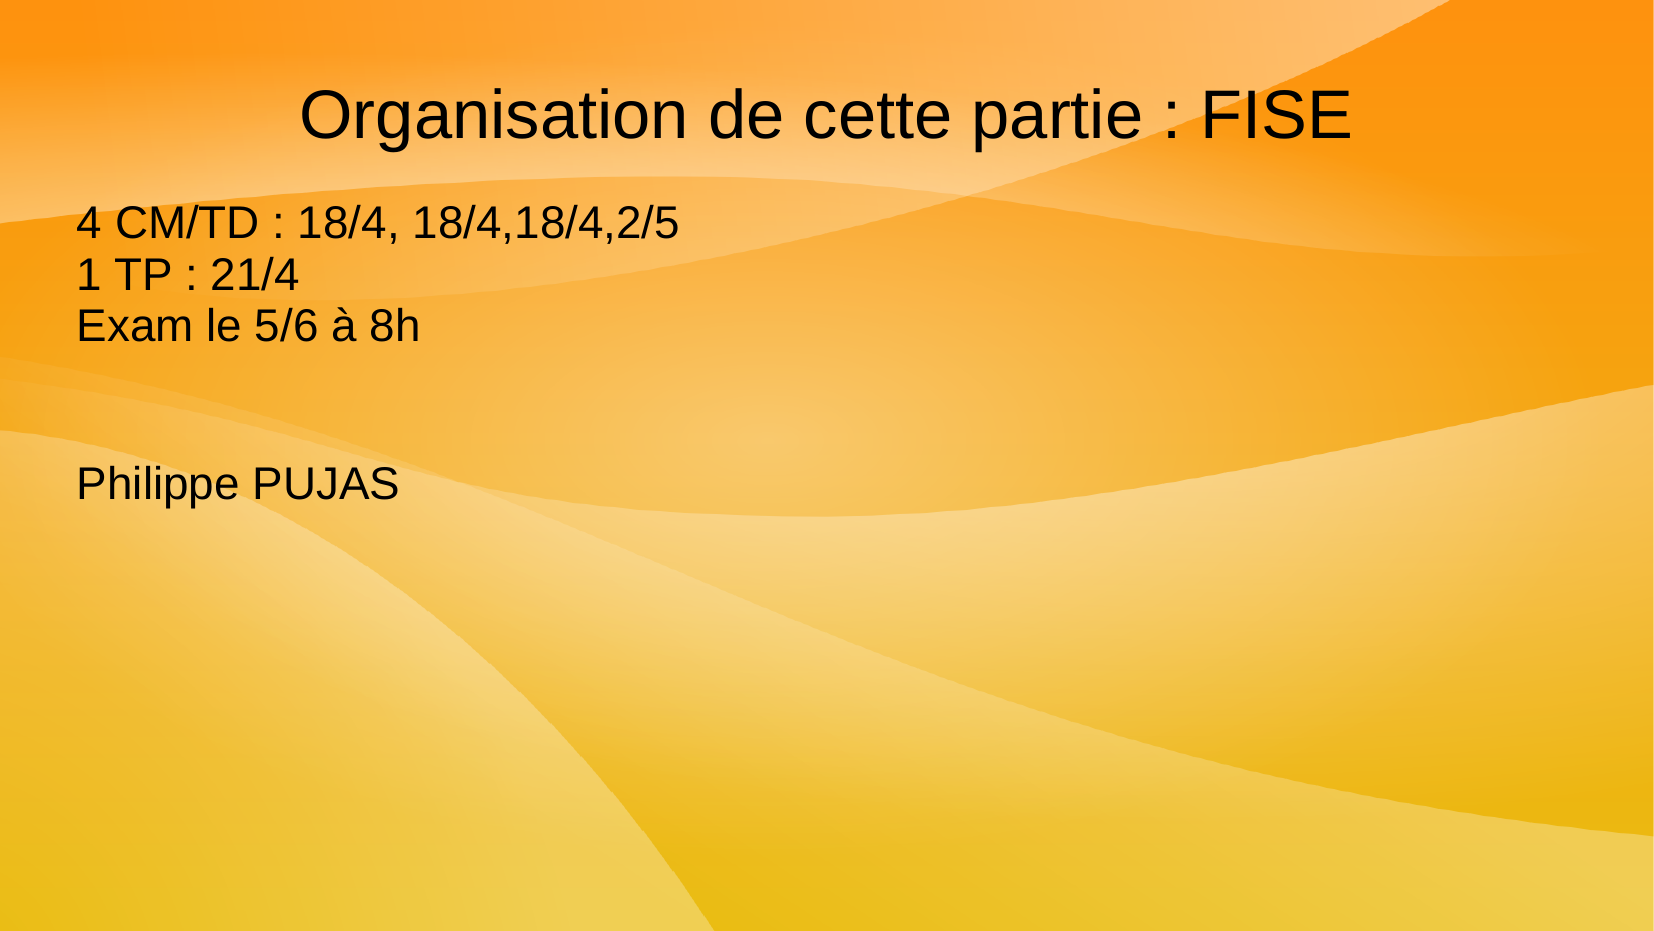

# Organisation de cette partie : FISE
4 CM/TD : 18/4, 18/4,18/4,2/5
1 TP : 21/4
Exam le 5/6 à 8h
Philippe PUJAS